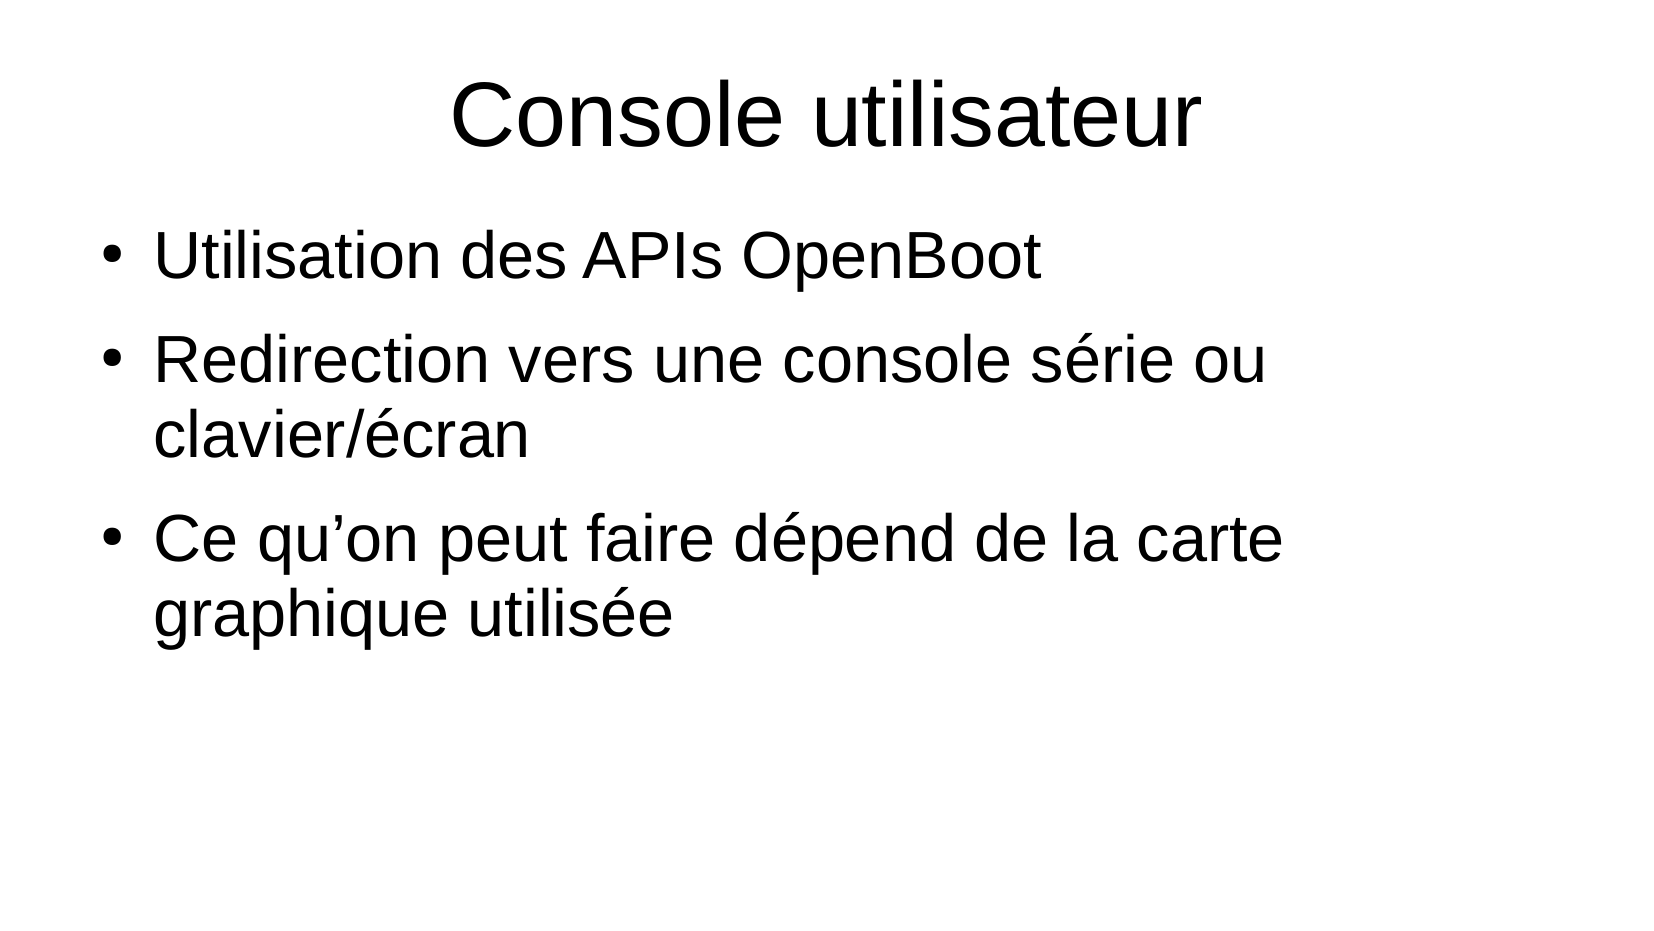

# Console utilisateur
Utilisation des APIs OpenBoot
Redirection vers une console série ou clavier/écran
Ce qu’on peut faire dépend de la carte graphique utilisée